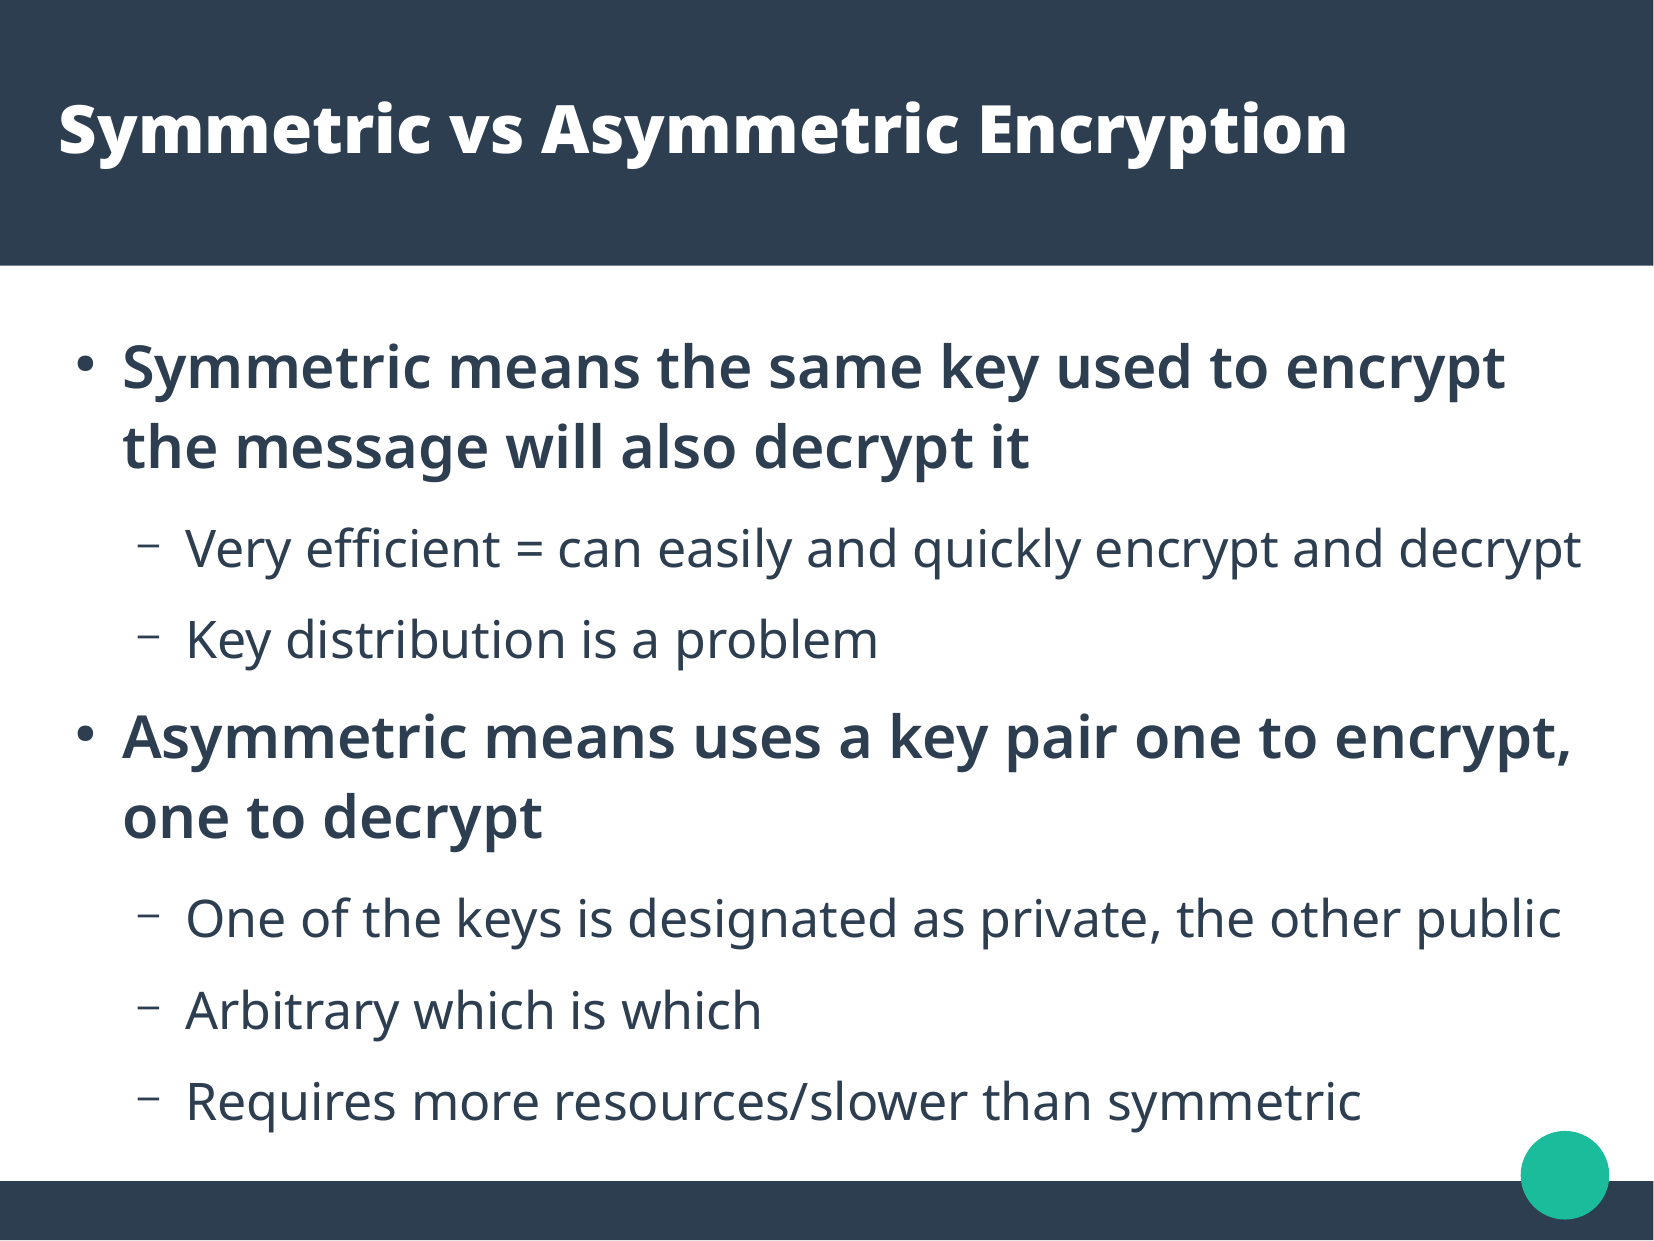

# Symmetric vs Asymmetric Encryption
Symmetric means the same key used to encrypt the message will also decrypt it
Very efficient = can easily and quickly encrypt and decrypt
Key distribution is a problem
Asymmetric means uses a key pair one to encrypt, one to decrypt
One of the keys is designated as private, the other public
Arbitrary which is which
Requires more resources/slower than symmetric